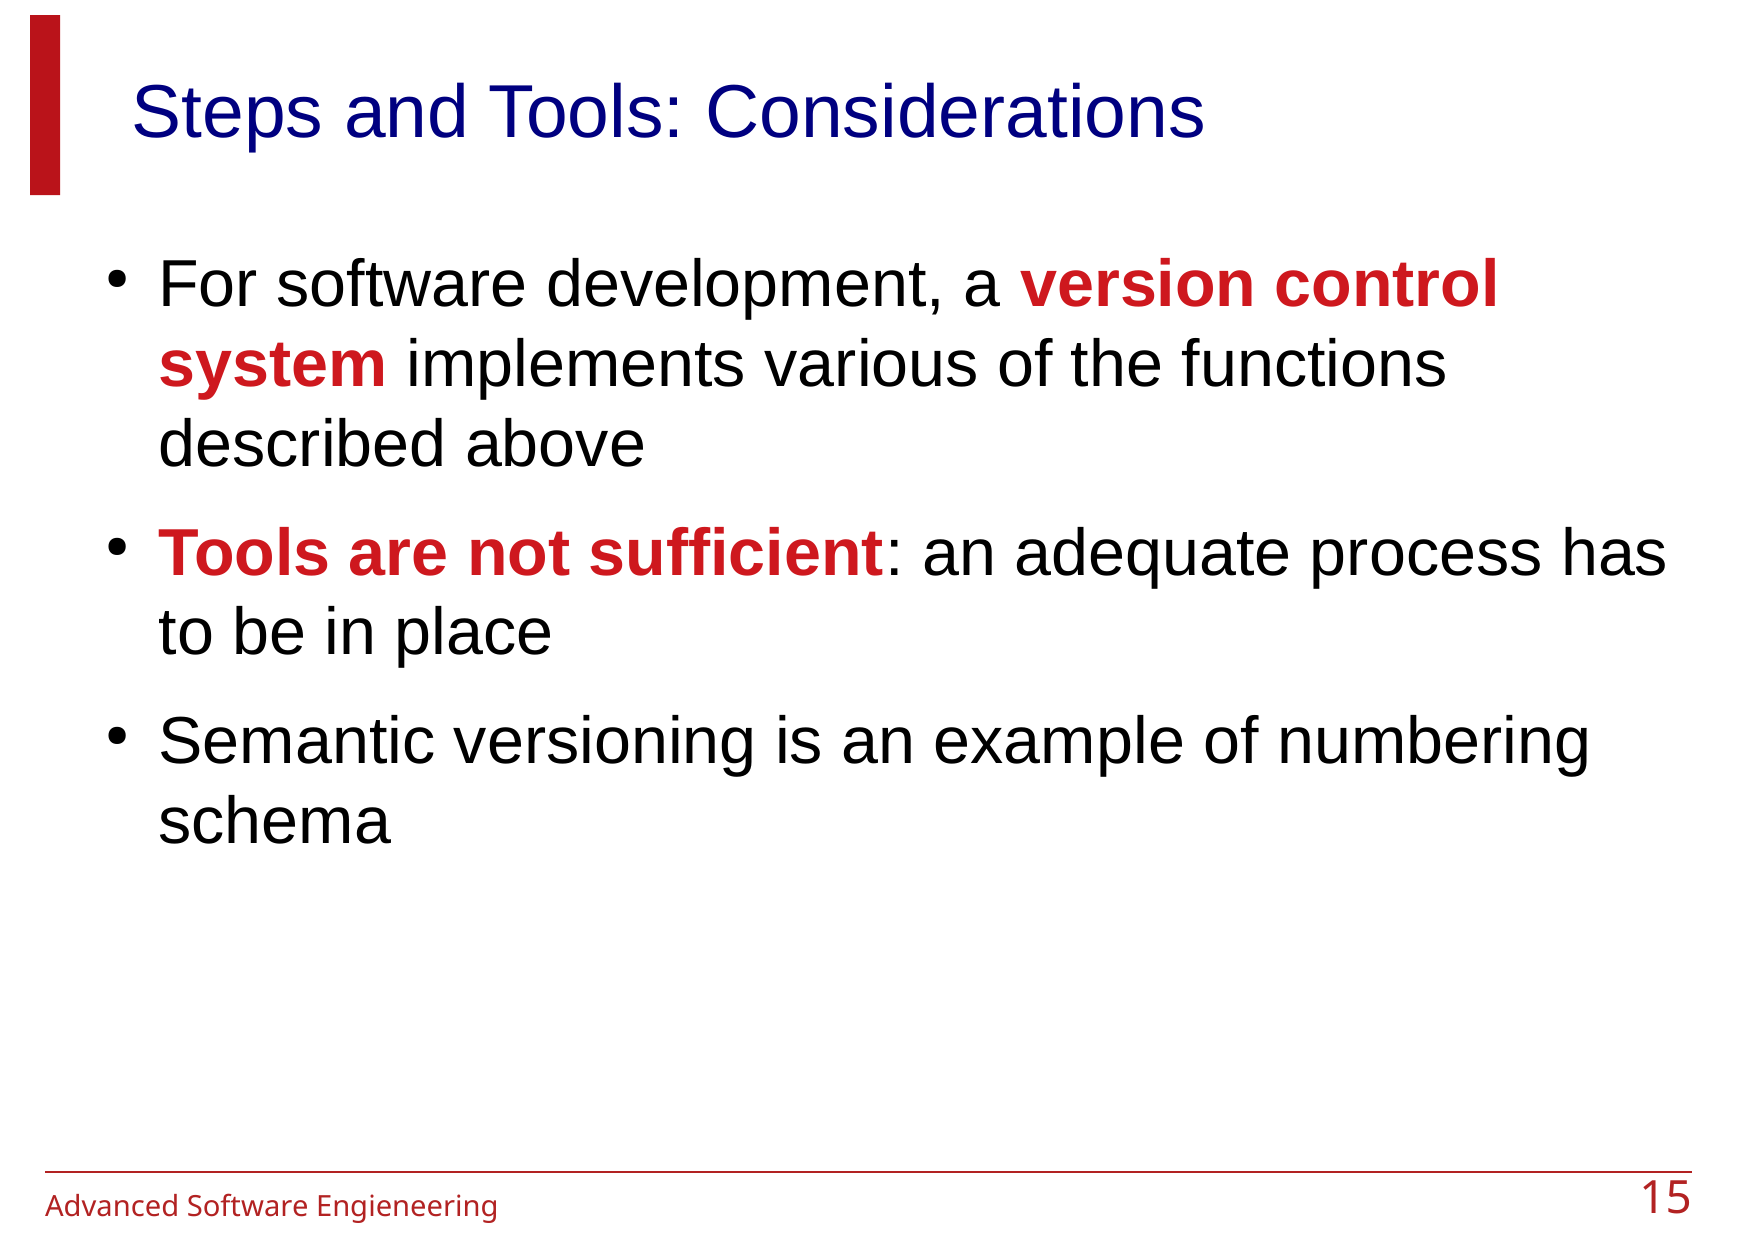

# Steps and Tools: Considerations
For software development, a version control system implements various of the functions described above
Tools are not sufficient: an adequate process has to be in place
Semantic versioning is an example of numbering schema
15
Advanced Software Engieneering